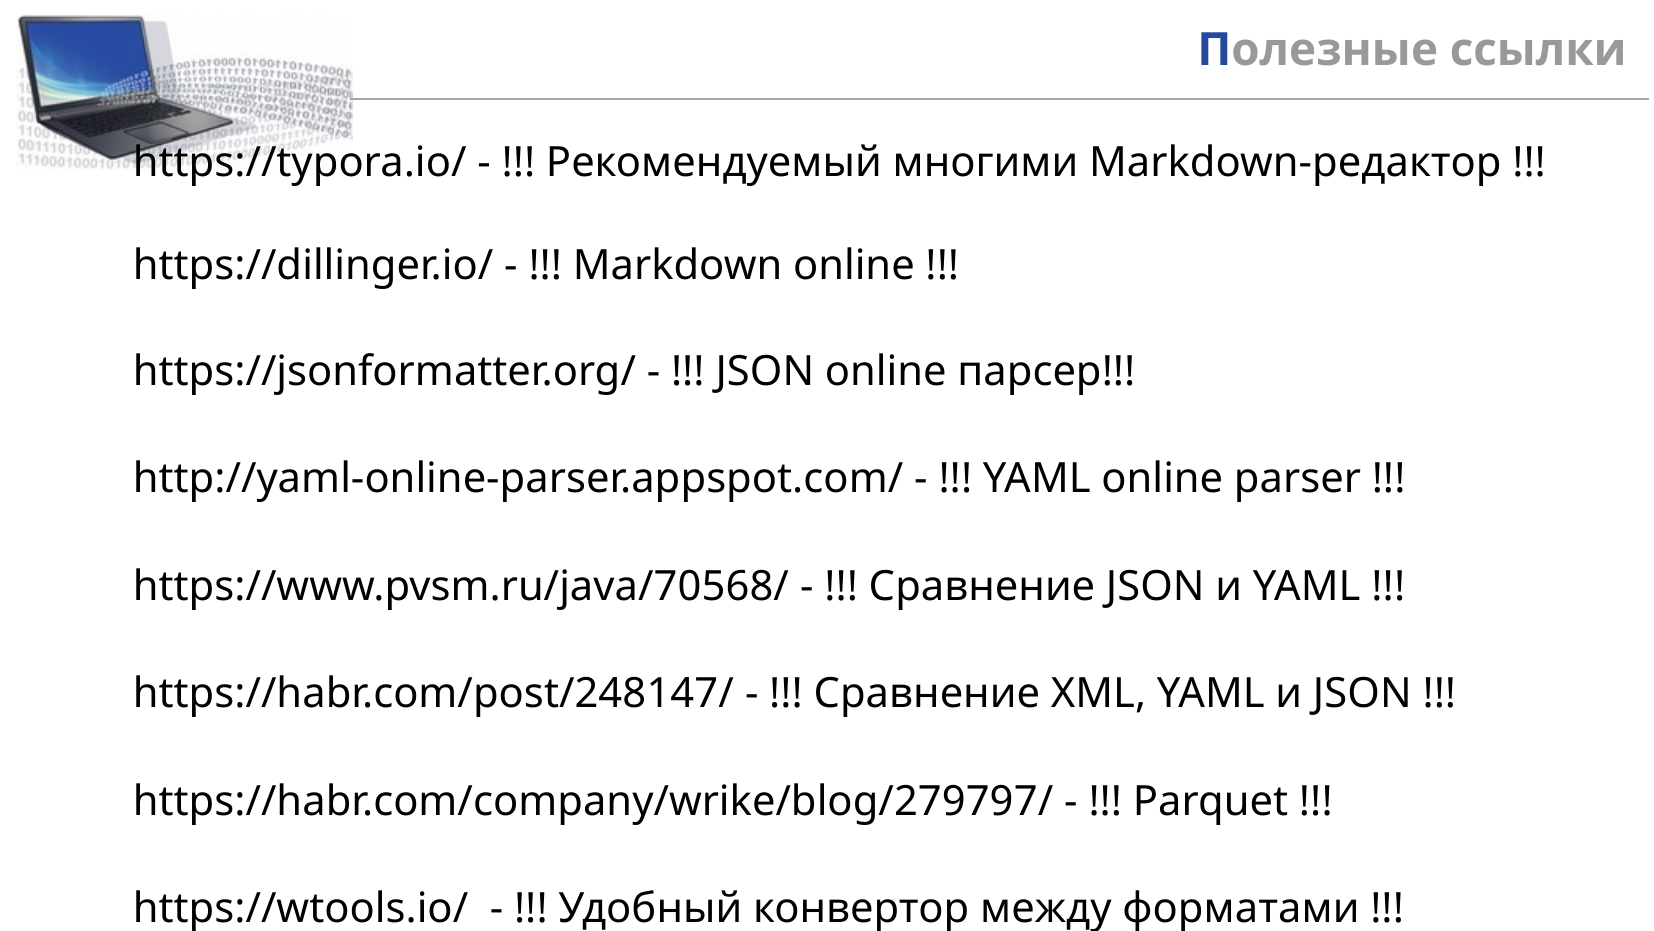

# Полезные ссылки
https://typora.io/ - !!! Рекомендуемый многими Markdown-редактор !!!
https://dillinger.io/ - !!! Markdown online !!!
https://jsonformatter.org/ - !!! JSON online парсер!!!
http://yaml-online-parser.appspot.com/ - !!! YAML online parser !!!
https://www.pvsm.ru/java/70568/ - !!! Сравнение JSON и YAML !!!
https://habr.com/post/248147/ - !!! Сравнение XML, YAML и JSON !!!
https://habr.com/company/wrike/blog/279797/ - !!! Parquet !!!
https://wtools.io/ - !!! Удобный конвертор между форматами !!!
https://onlinejsontools.com/ - !!! Ещё один конвертор !!!